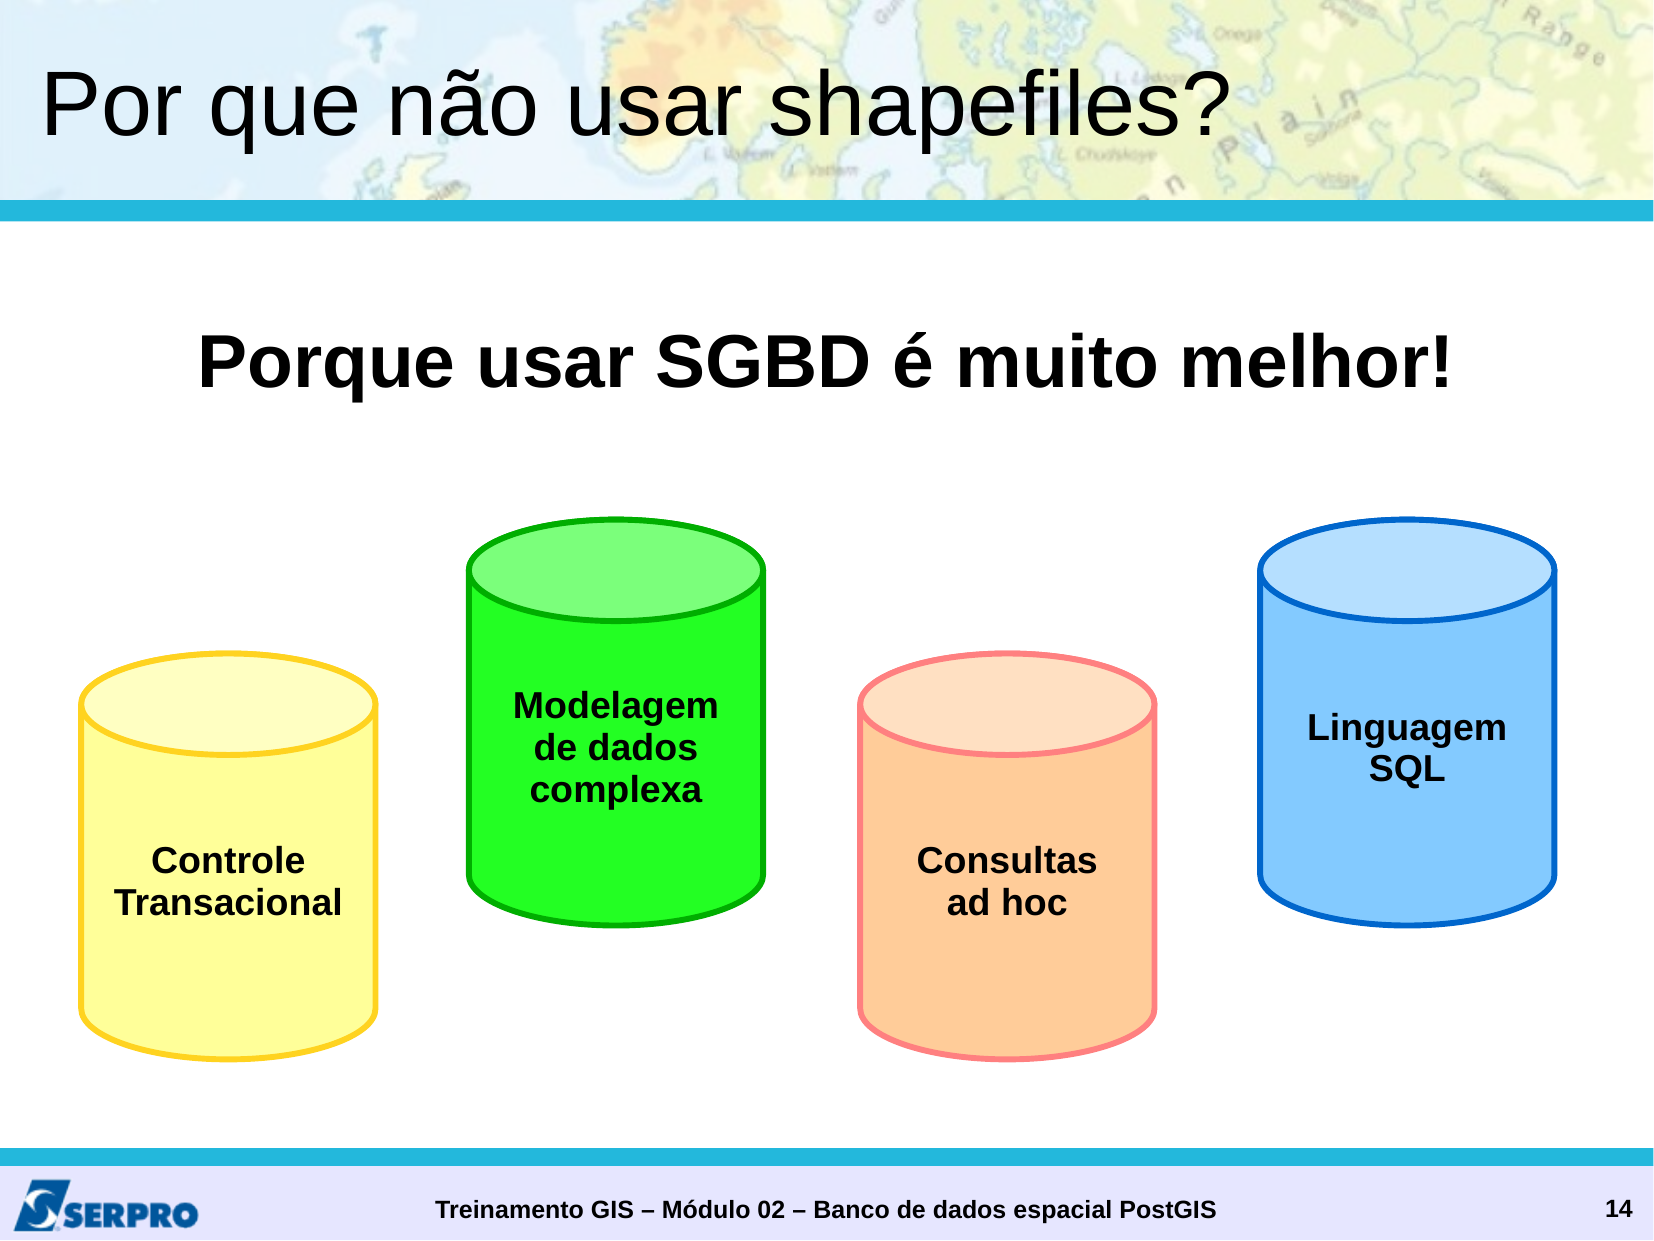

# Por que não usar shapefiles?
Porque usar SGBD é muito melhor!
Modelagem
de dados
complexa
Linguagem
SQL
Controle
Transacional
Consultas
ad hoc
14
Treinamento GIS – Módulo 02 – Banco de dados espacial PostGIS